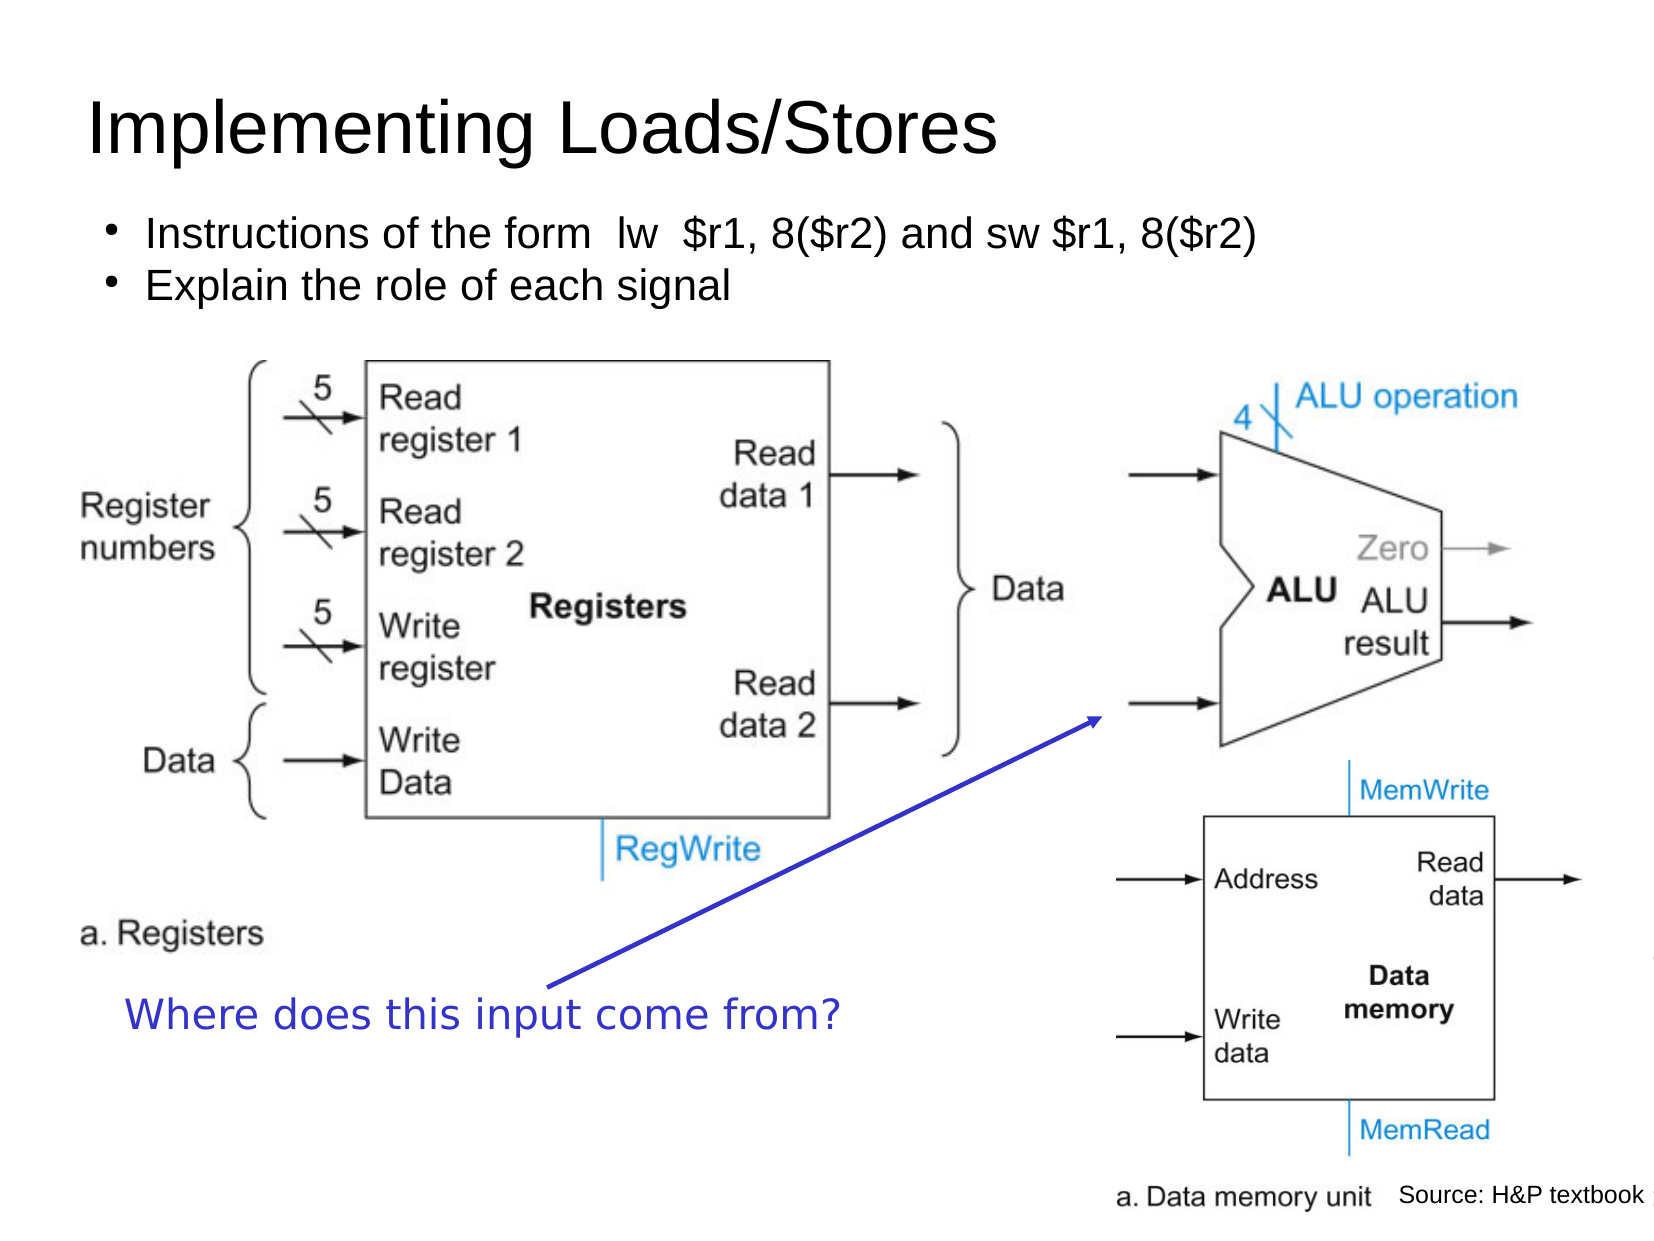

Implementing Loads/Stores
 Instructions of the form lw $r1, 8($r2) and sw $r1, 8($r2)
 Explain the role of each signal
Where does this input come from?
Source: H&P textbook